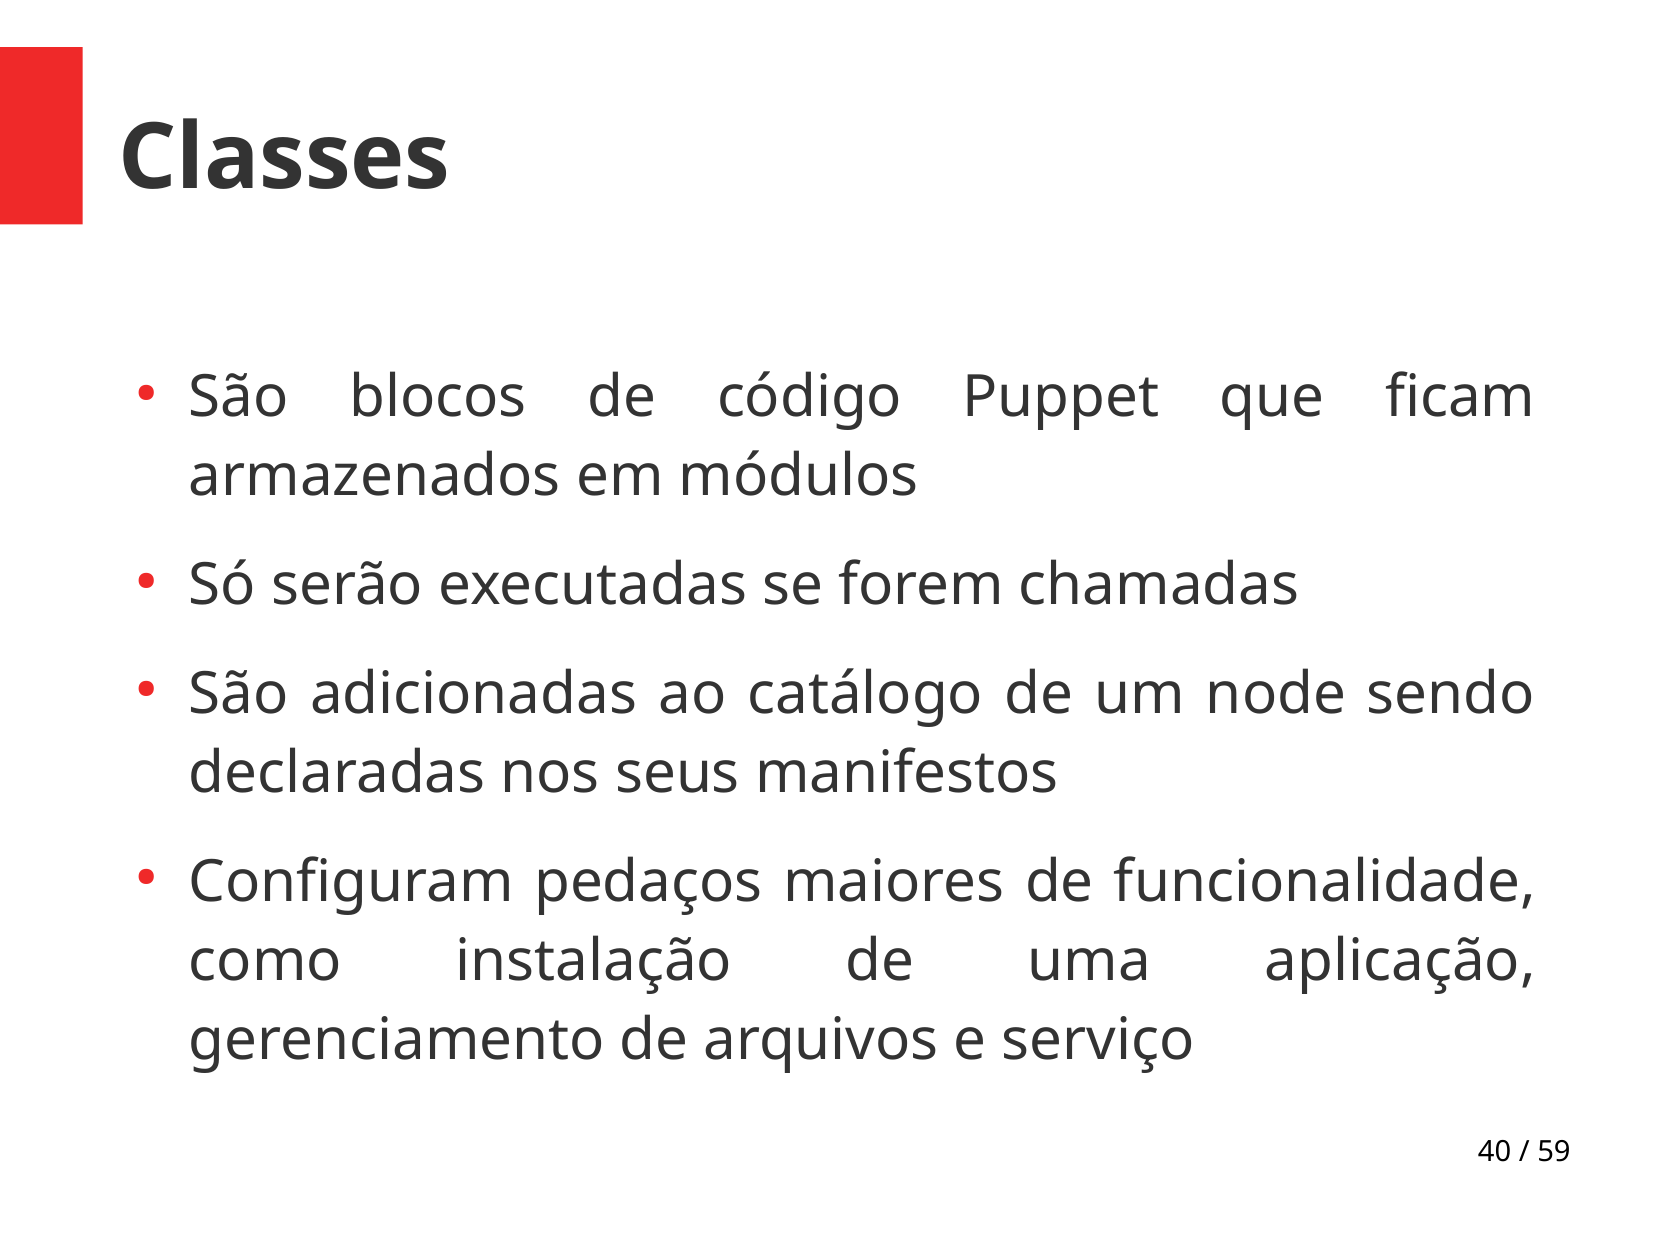

# Classes
São blocos de código Puppet que ficam armazenados em módulos
Só serão executadas se forem chamadas
São adicionadas ao catálogo de um node sendo declaradas nos seus manifestos
Configuram pedaços maiores de funcionalidade, como instalação de uma aplicação, gerenciamento de arquivos e serviço
40